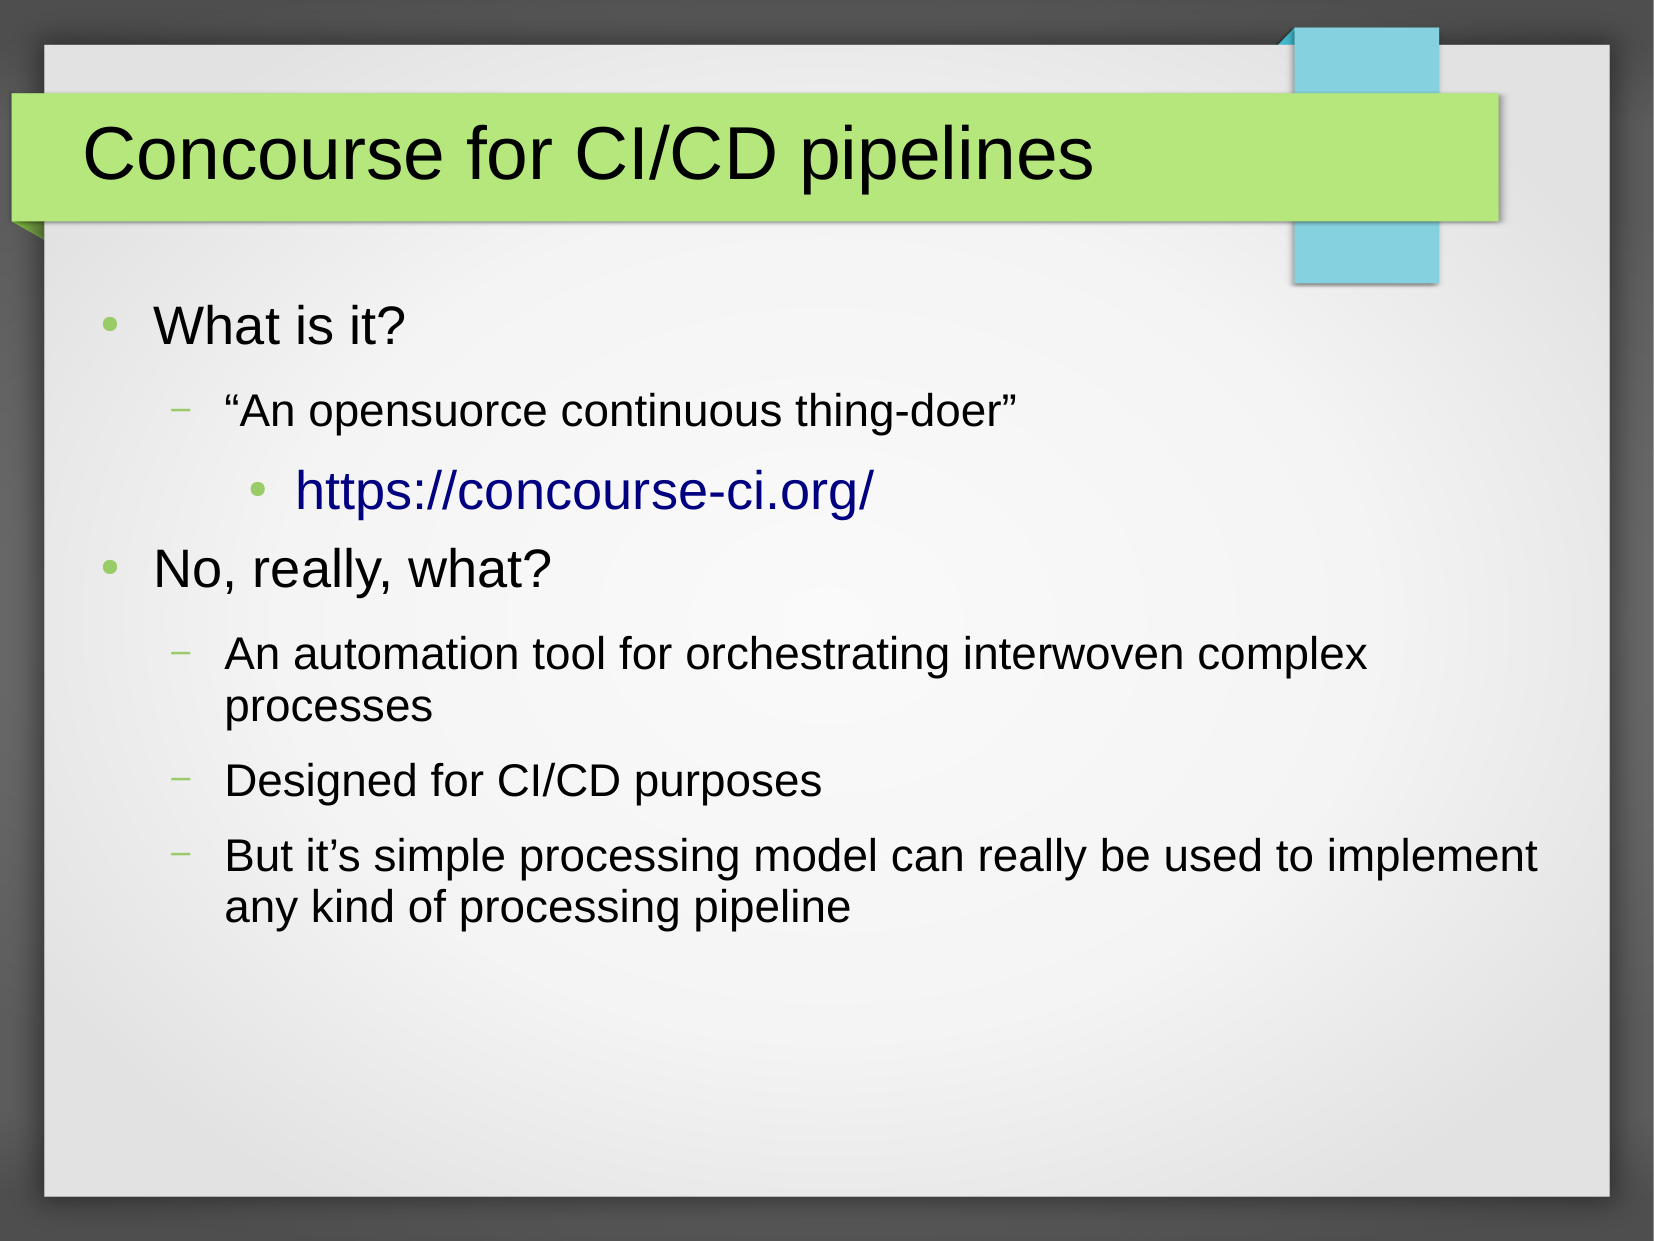

# Concourse for CI/CD pipelines
What is it?
“An opensuorce continuous thing-doer”
https://concourse-ci.org/
No, really, what?
An automation tool for orchestrating interwoven complex processes
Designed for CI/CD purposes
But it’s simple processing model can really be used to implement any kind of processing pipeline